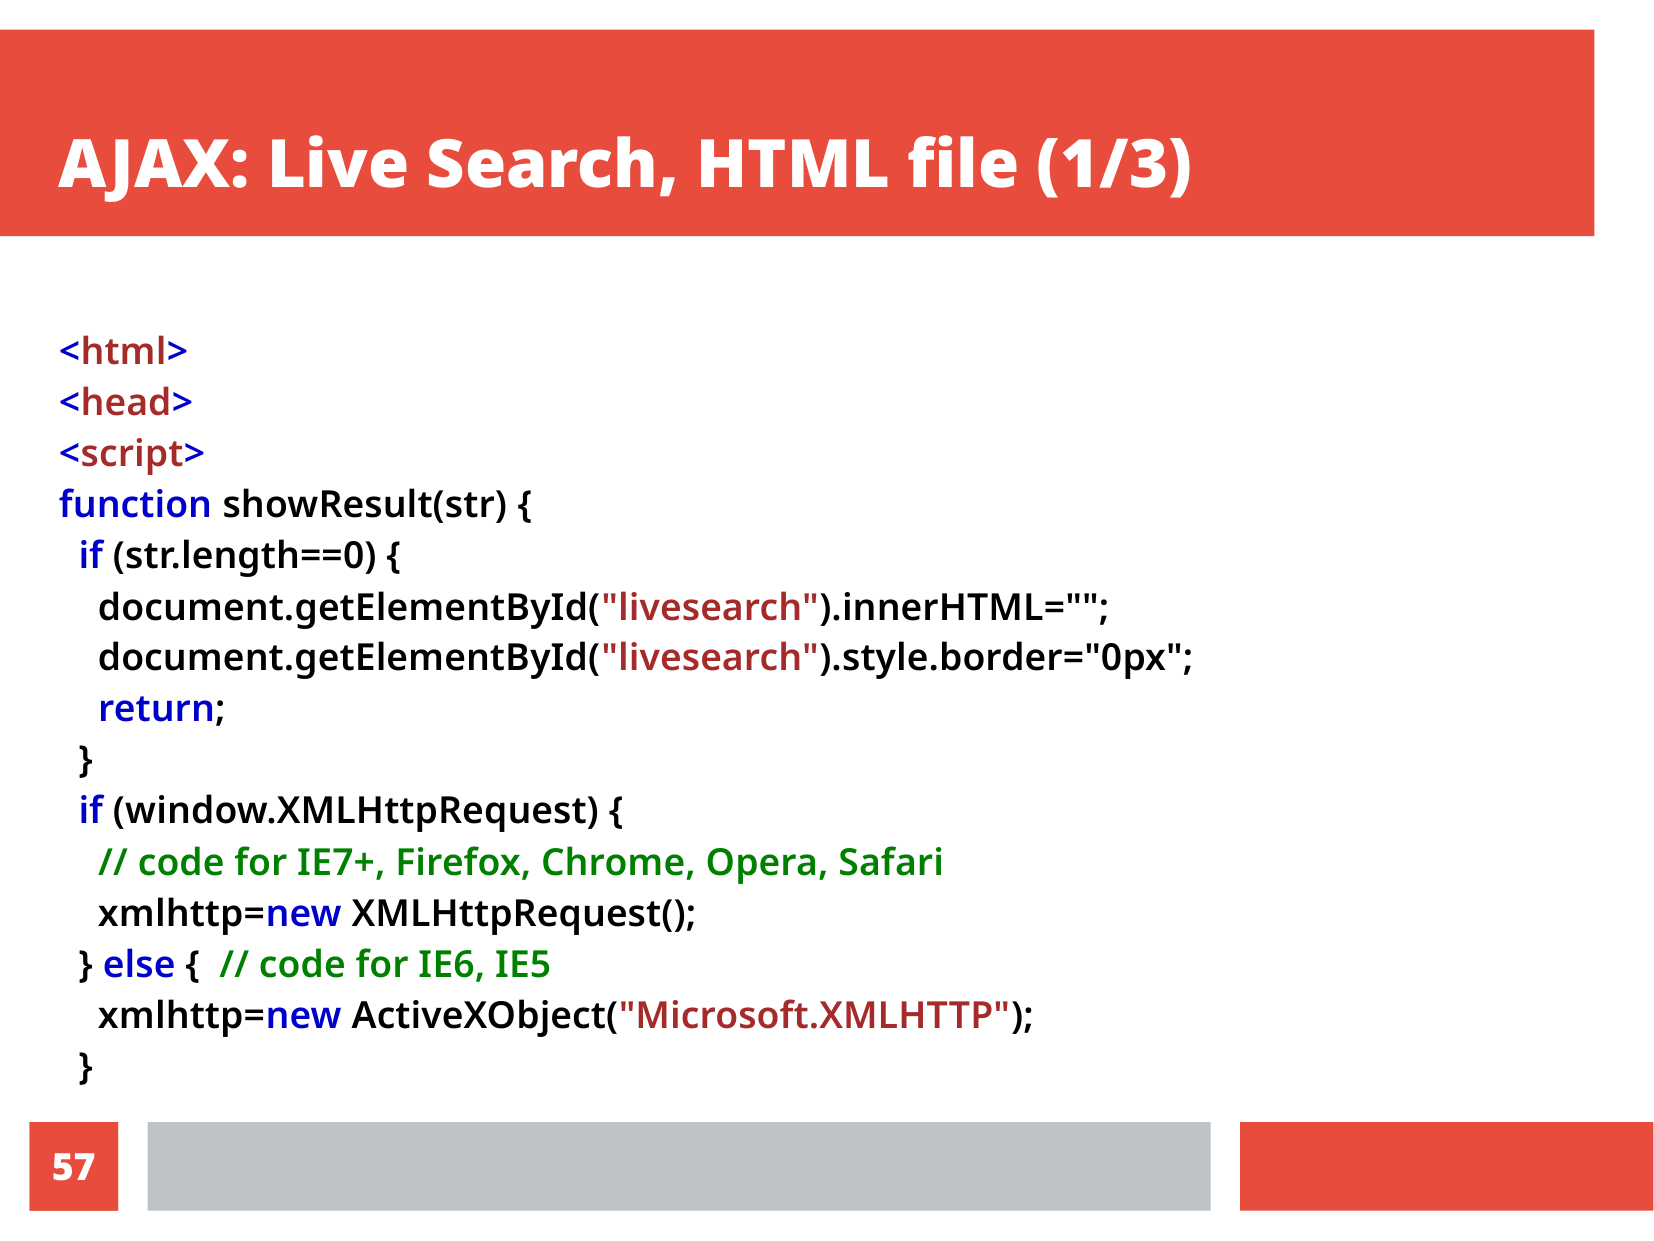

# AJAX: Live Search, HTML file (1/3)
<html>
<head>
<script>
function showResult(str) {
  if (str.length==0) {
    document.getElementById("livesearch").innerHTML="";
    document.getElementById("livesearch").style.border="0px";
    return;
  }
  if (window.XMLHttpRequest) {
    // code for IE7+, Firefox, Chrome, Opera, Safari
    xmlhttp=new XMLHttpRequest();
  } else {  // code for IE6, IE5
    xmlhttp=new ActiveXObject("Microsoft.XMLHTTP");
  }
57